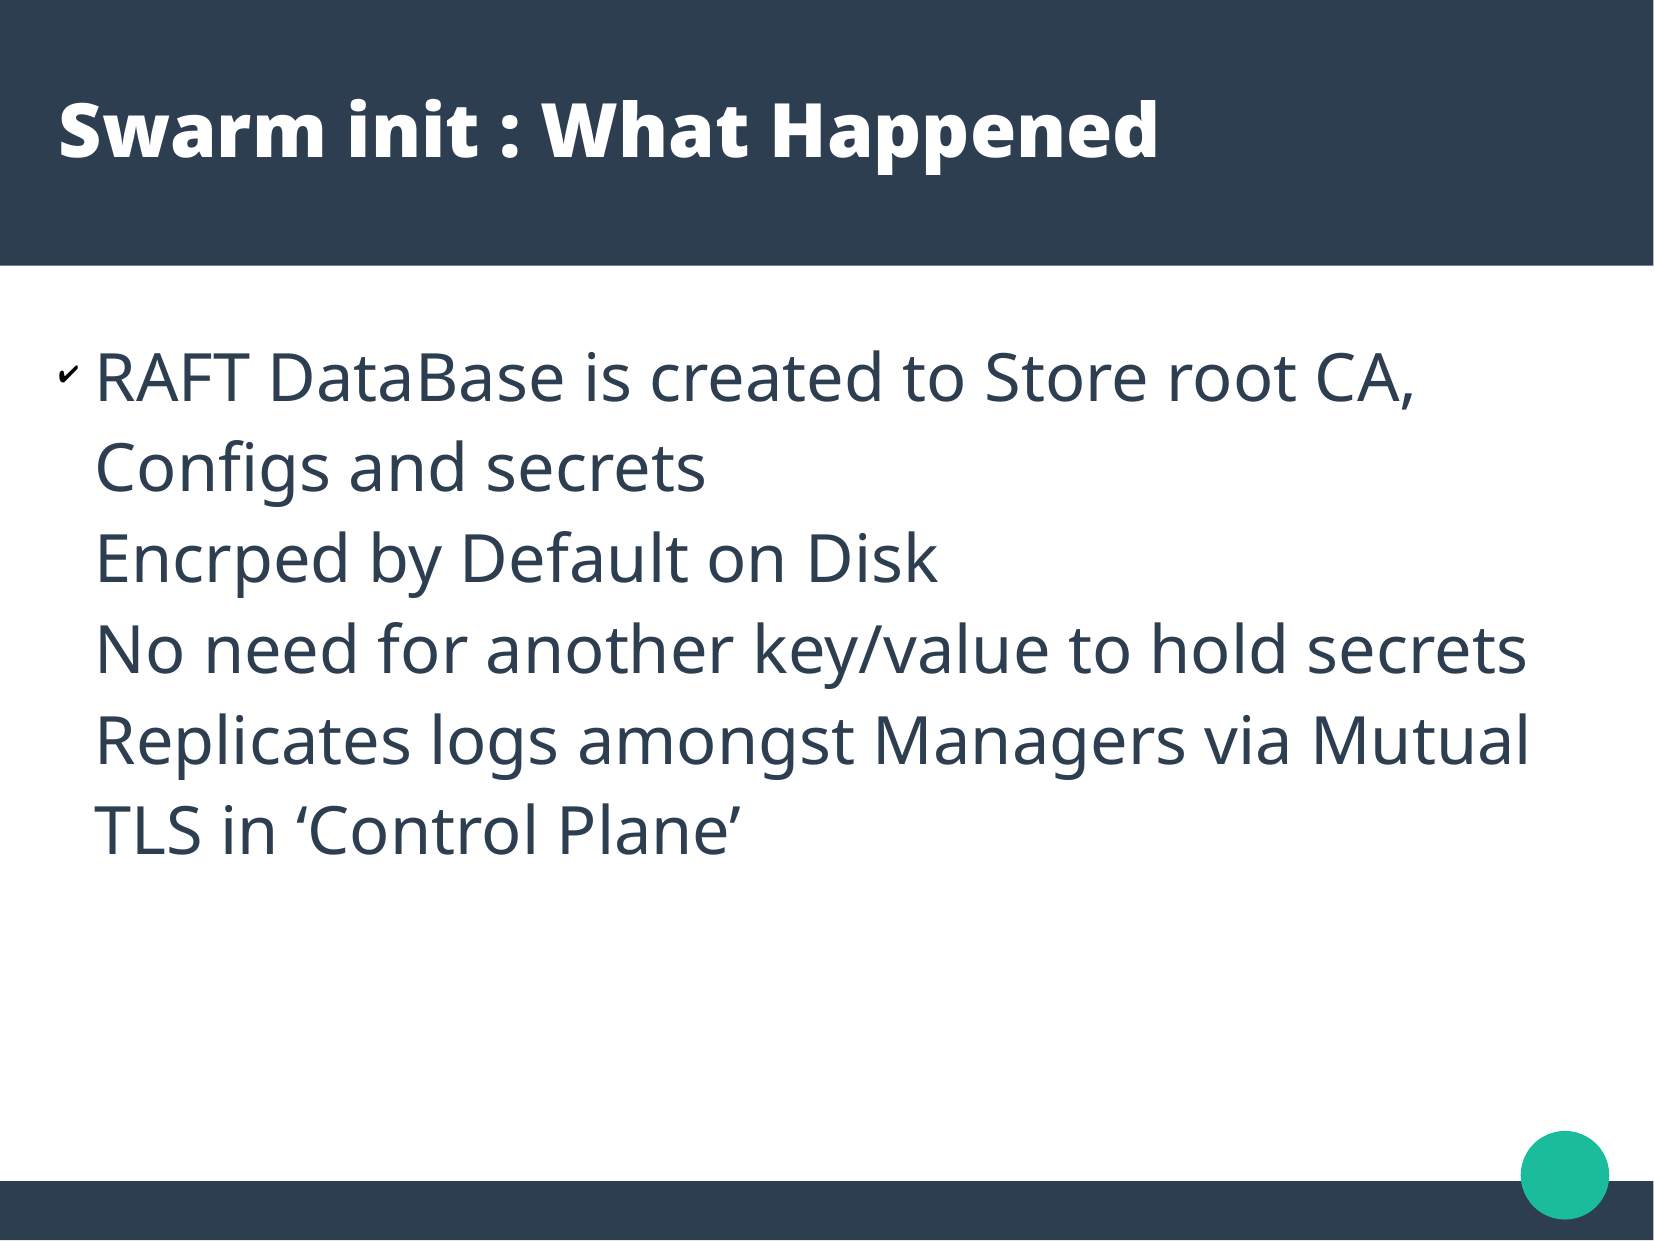

# Swarm init : What Happened
RAFT DataBase is created to Store root CA, Configs and secrets
Encrped by Default on Disk
No need for another key/value to hold secrets
Replicates logs amongst Managers via Mutual TLS in ‘Control Plane’